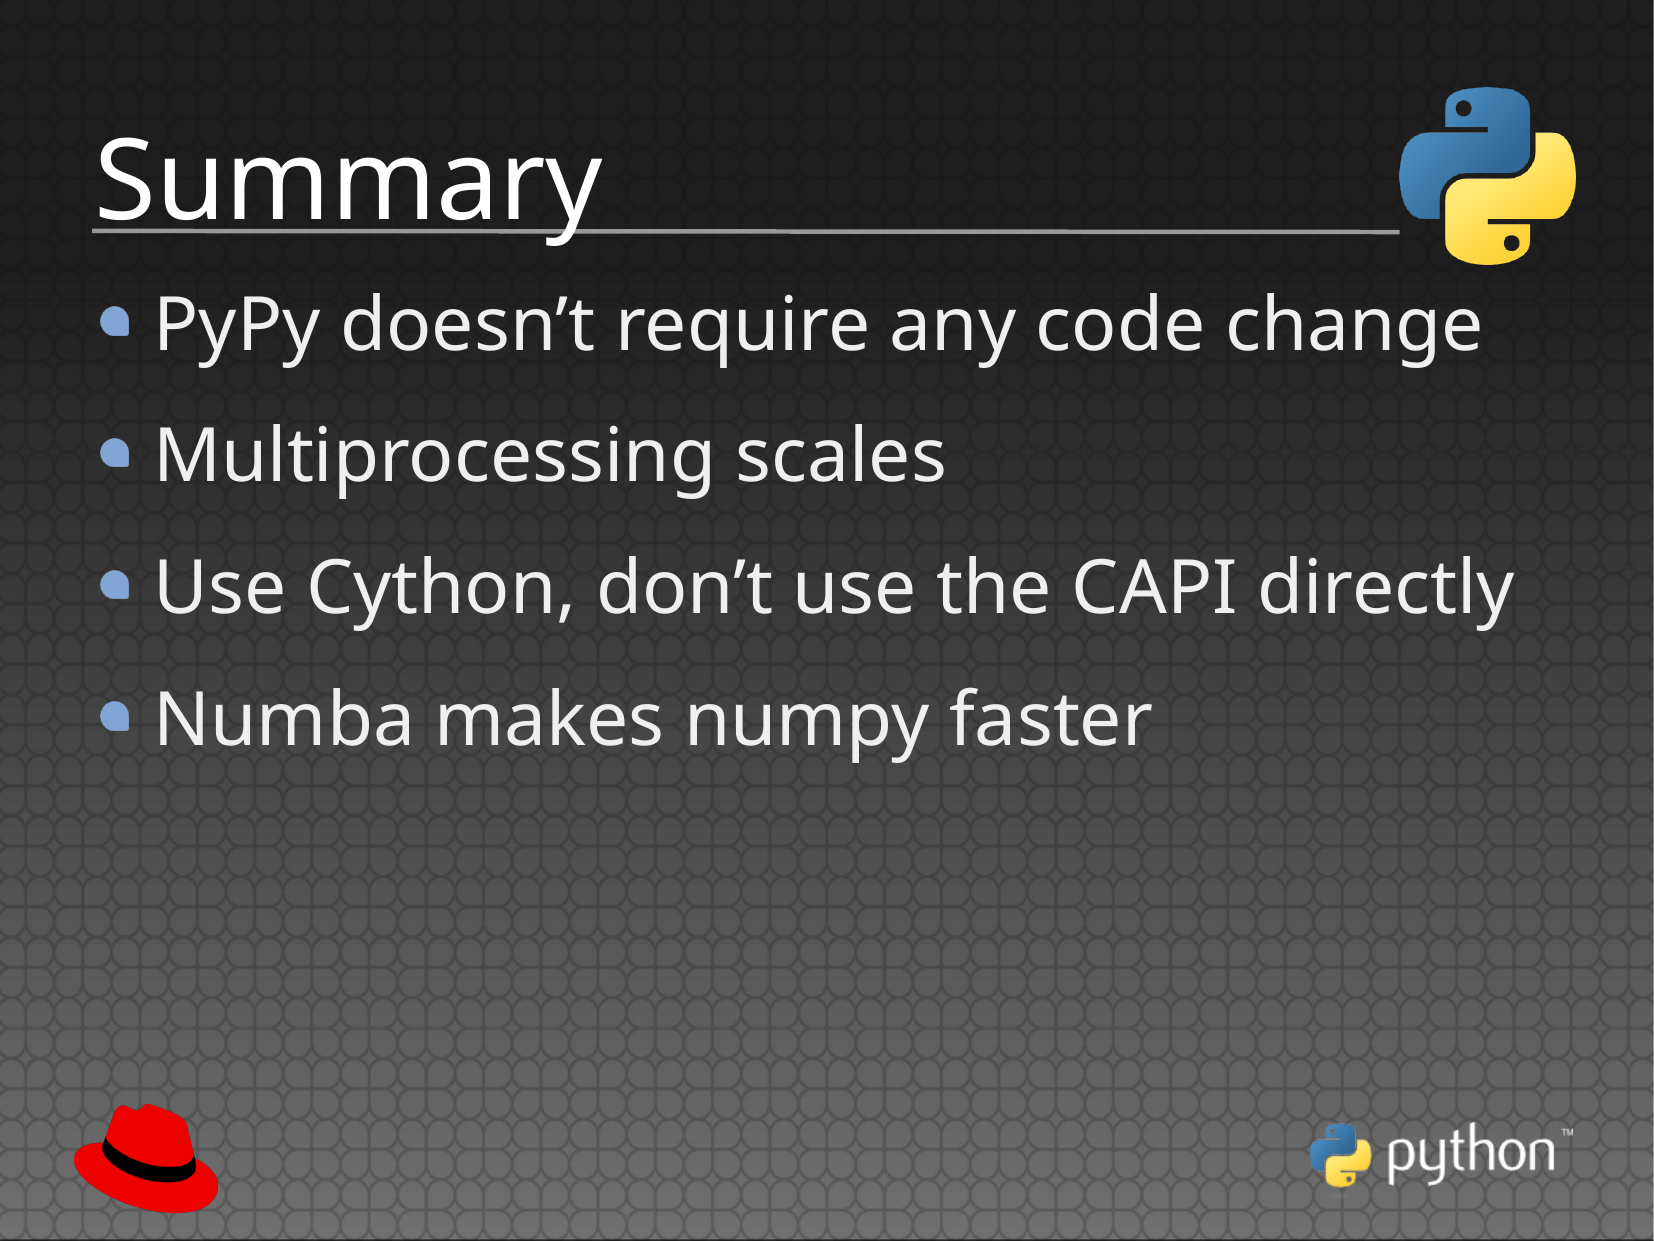

Summary
# PyPy doesn’t require any code change
Multiprocessing scales
Use Cython, don’t use the CAPI directly
Numba makes numpy faster